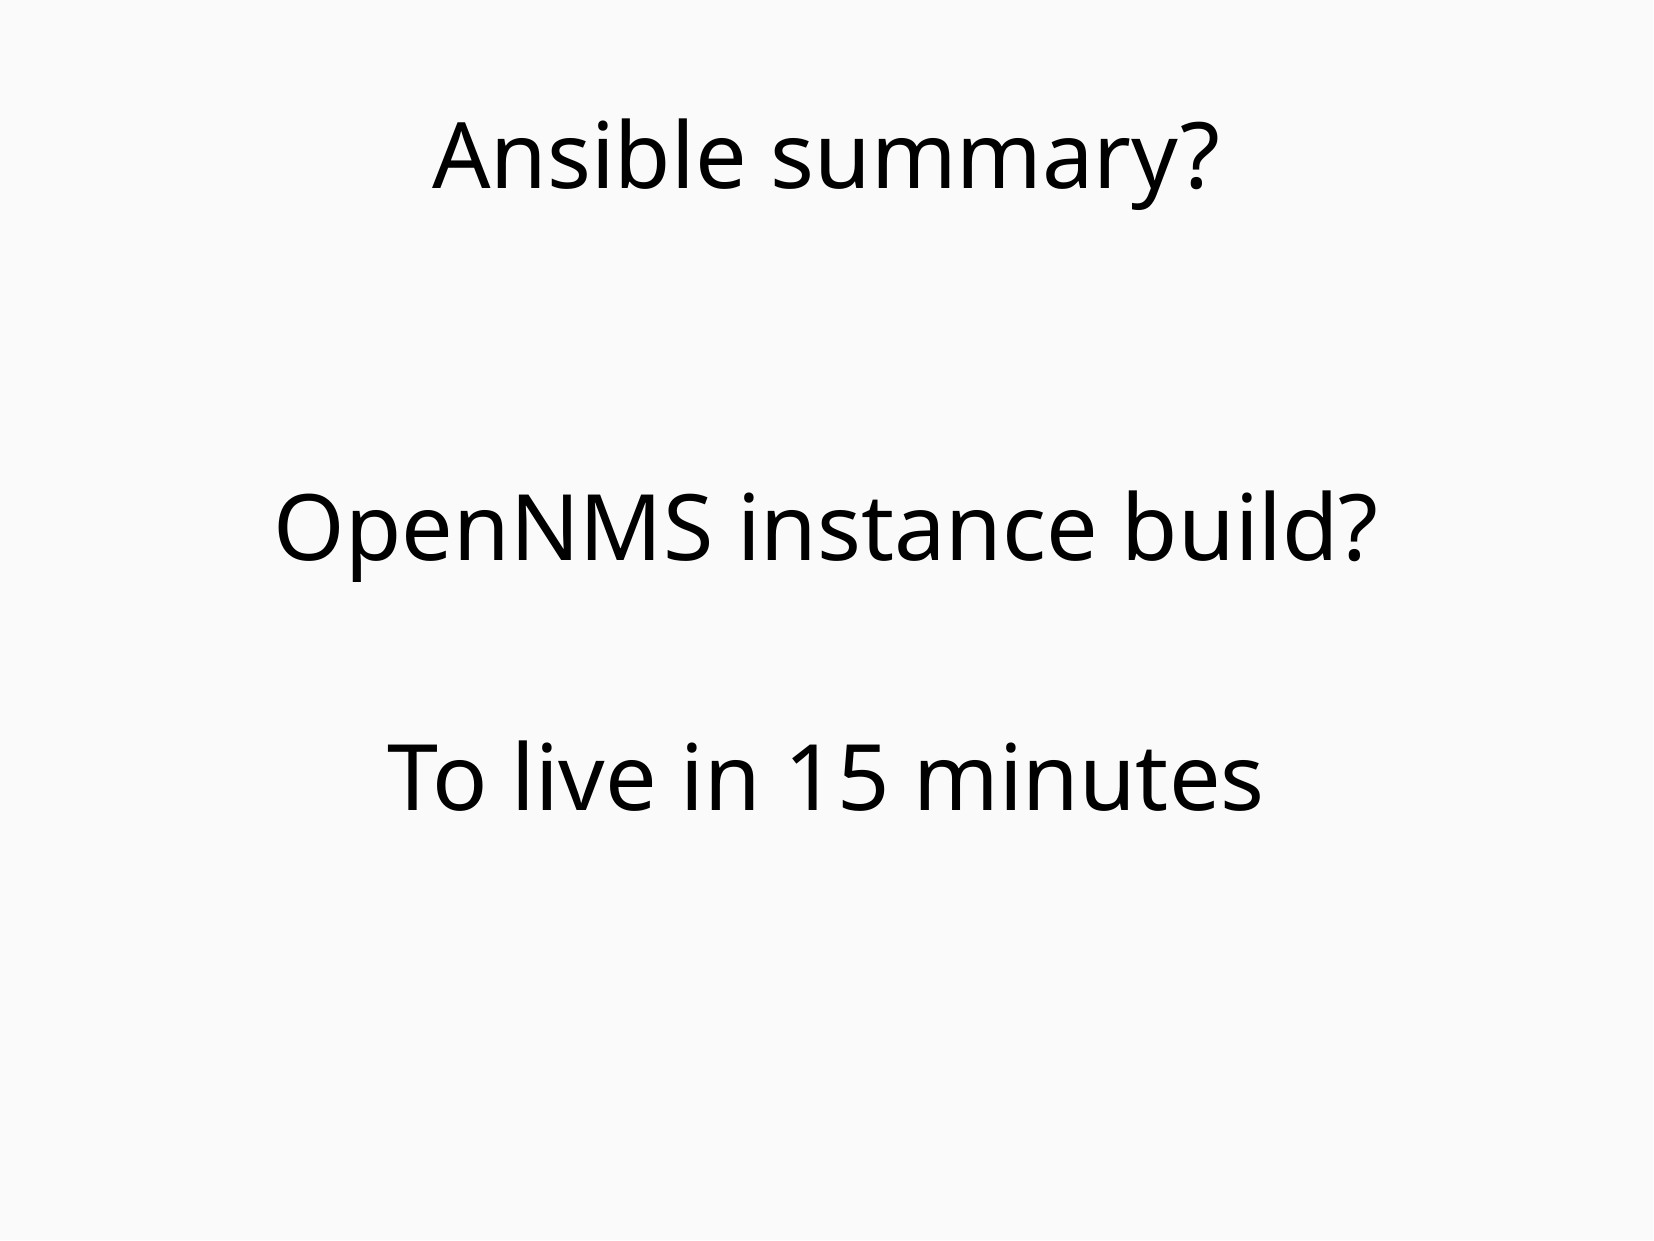

# Ansible summary?
OpenNMS instance build?
To live in 15 minutes